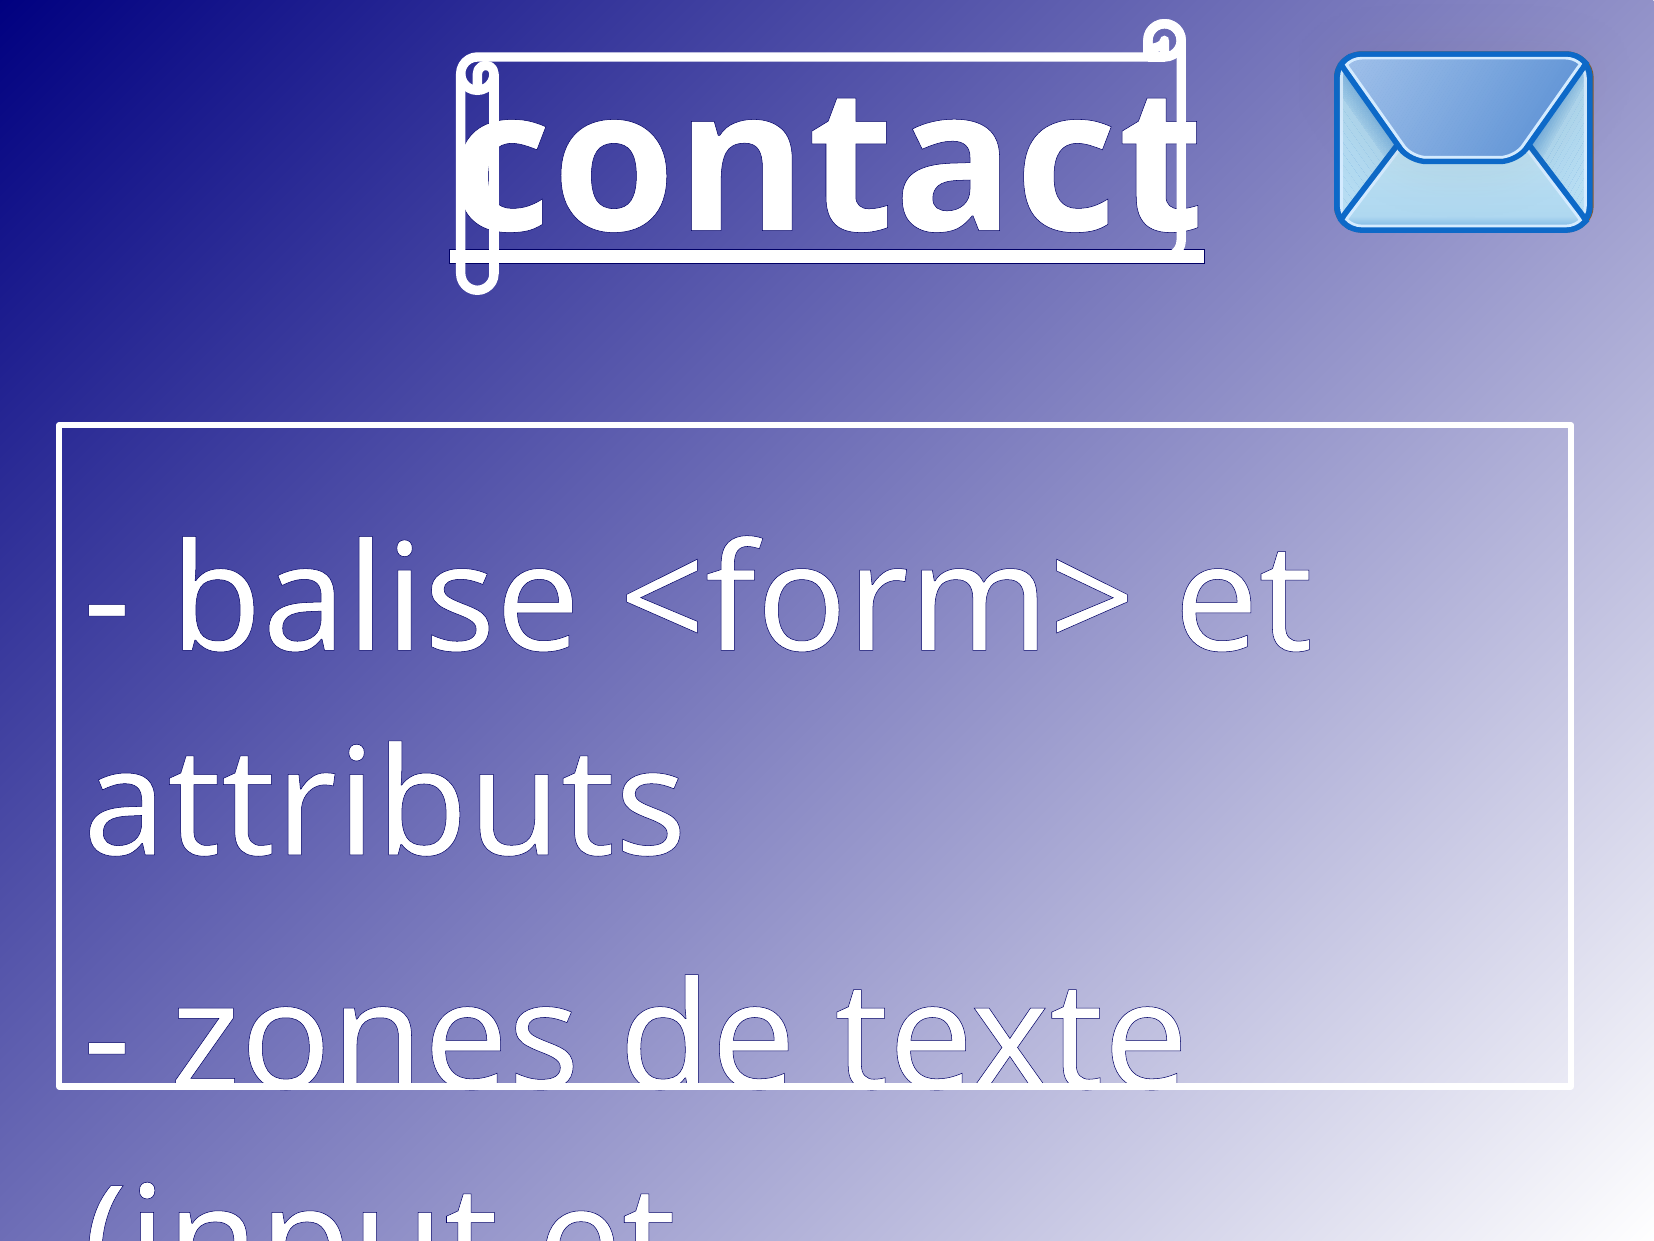

# contact
- balise <form> et attributs
- zones de texte (input et parametres)